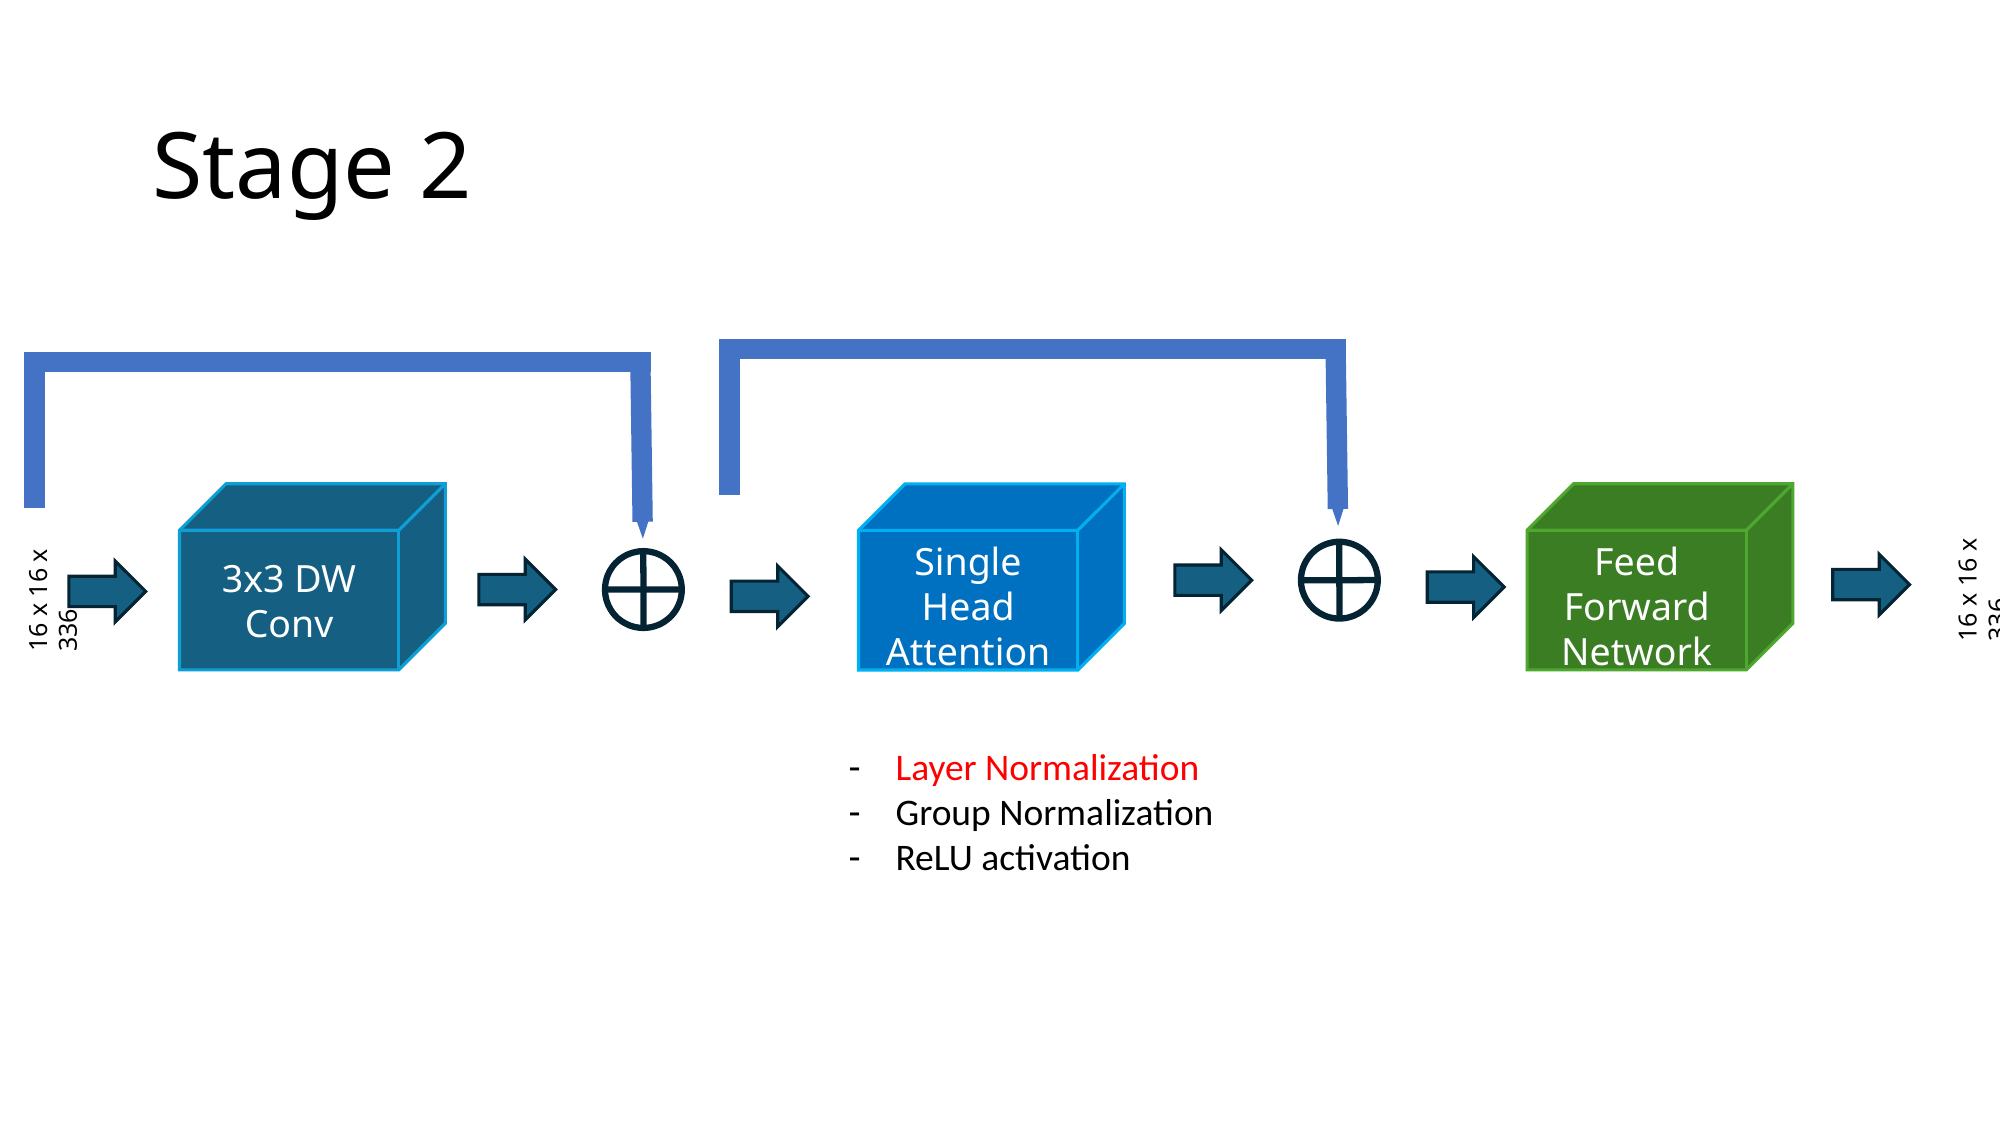

# Stage 2
3x3 DW Conv
Feed Forward Network
Single Head Attention
16 x 16 x 336
16 x 16 x 336
Layer Normalization
Group Normalization
ReLU activation